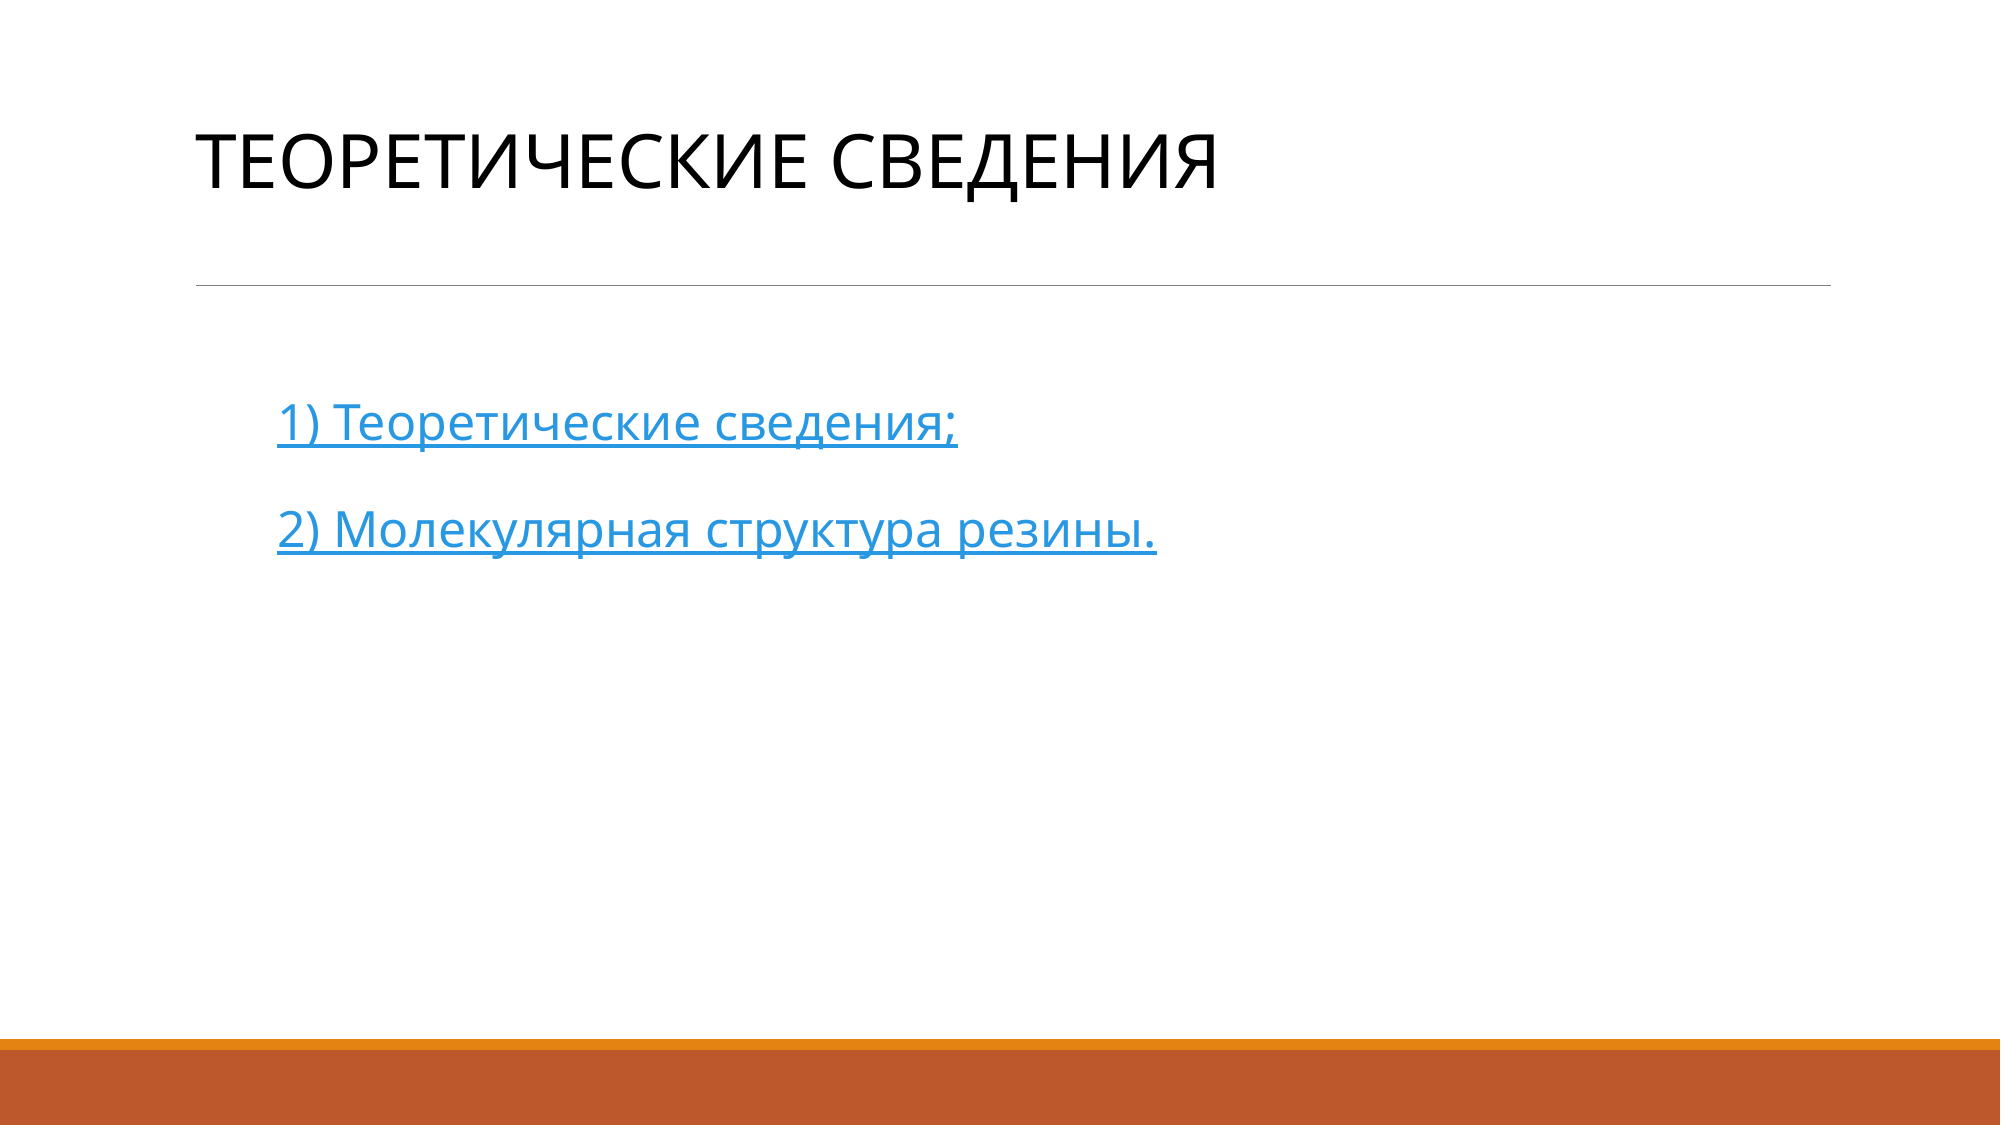

# Теоретические сведения
1) Теоретические сведения;
2) Молекулярная структура резины.